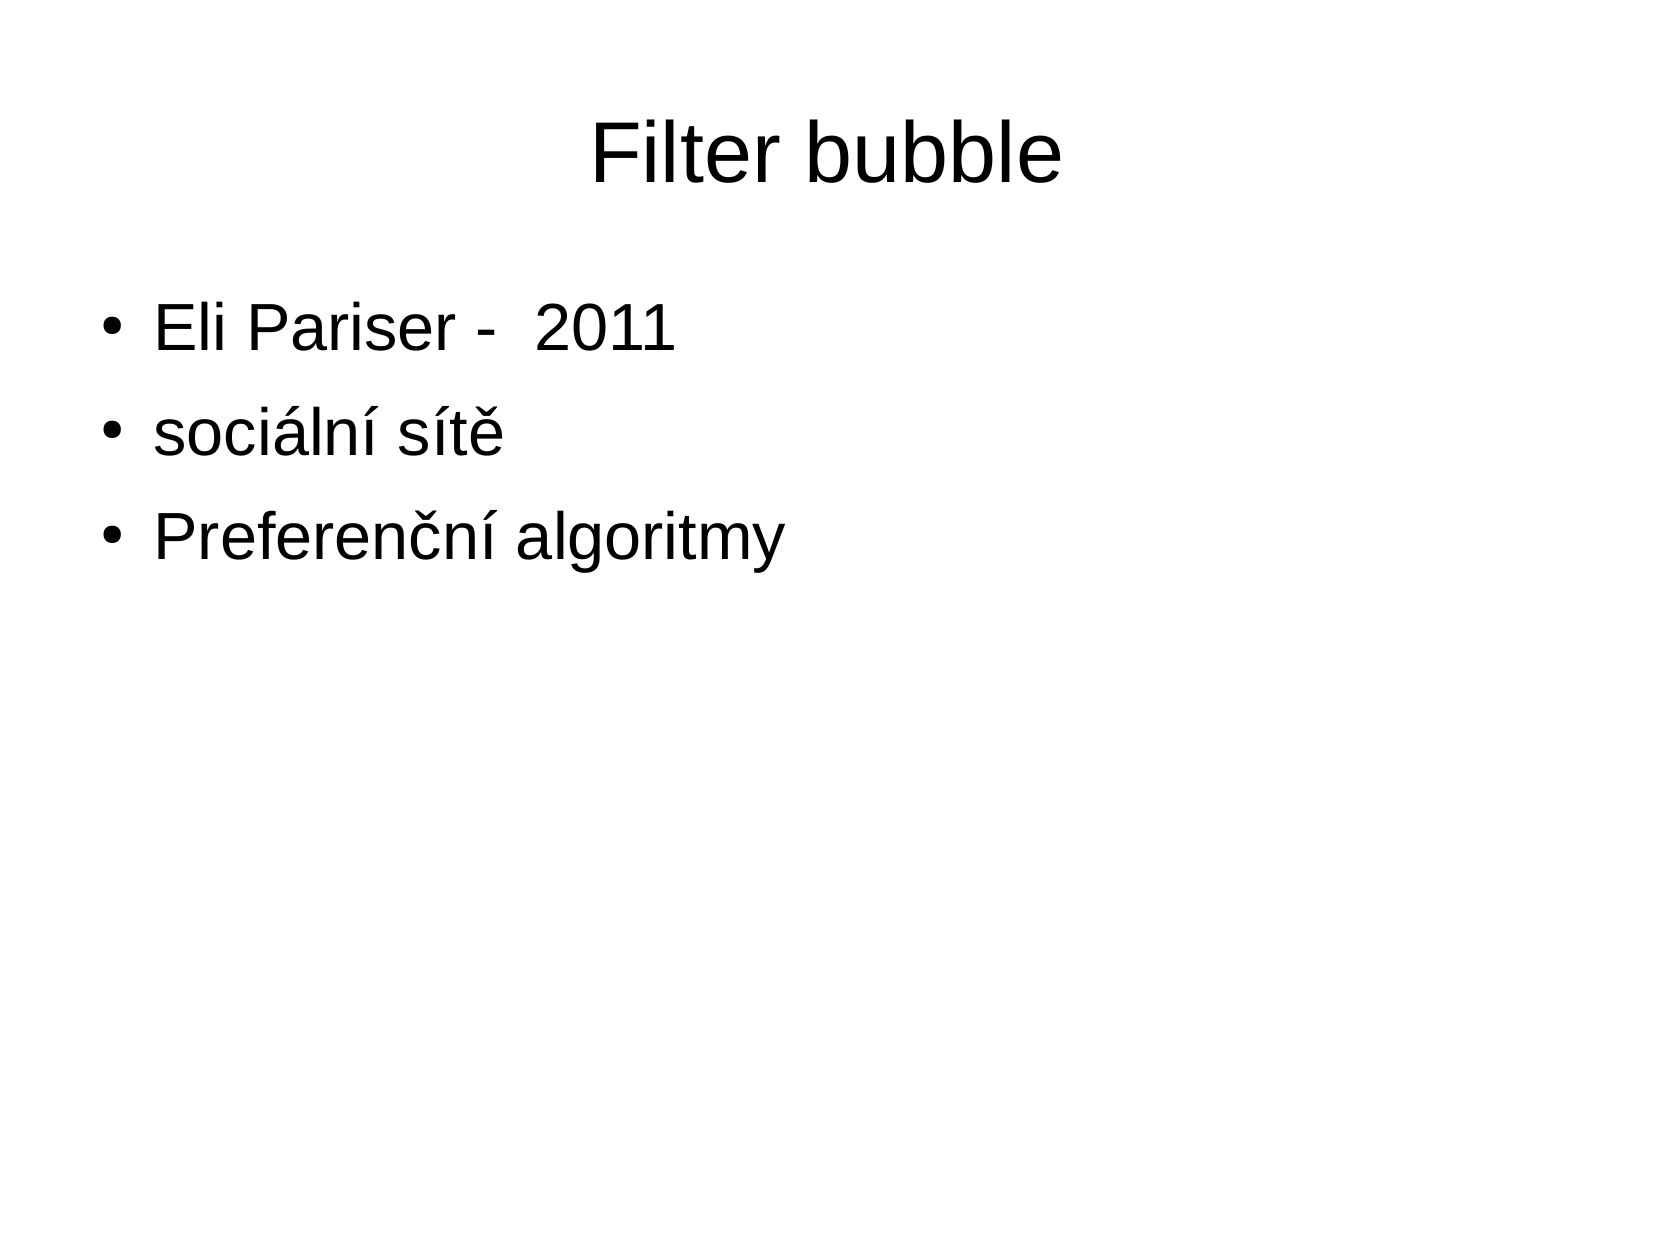

# Filter bubble
Eli Pariser - 2011
sociální sítě
Preferenční algoritmy